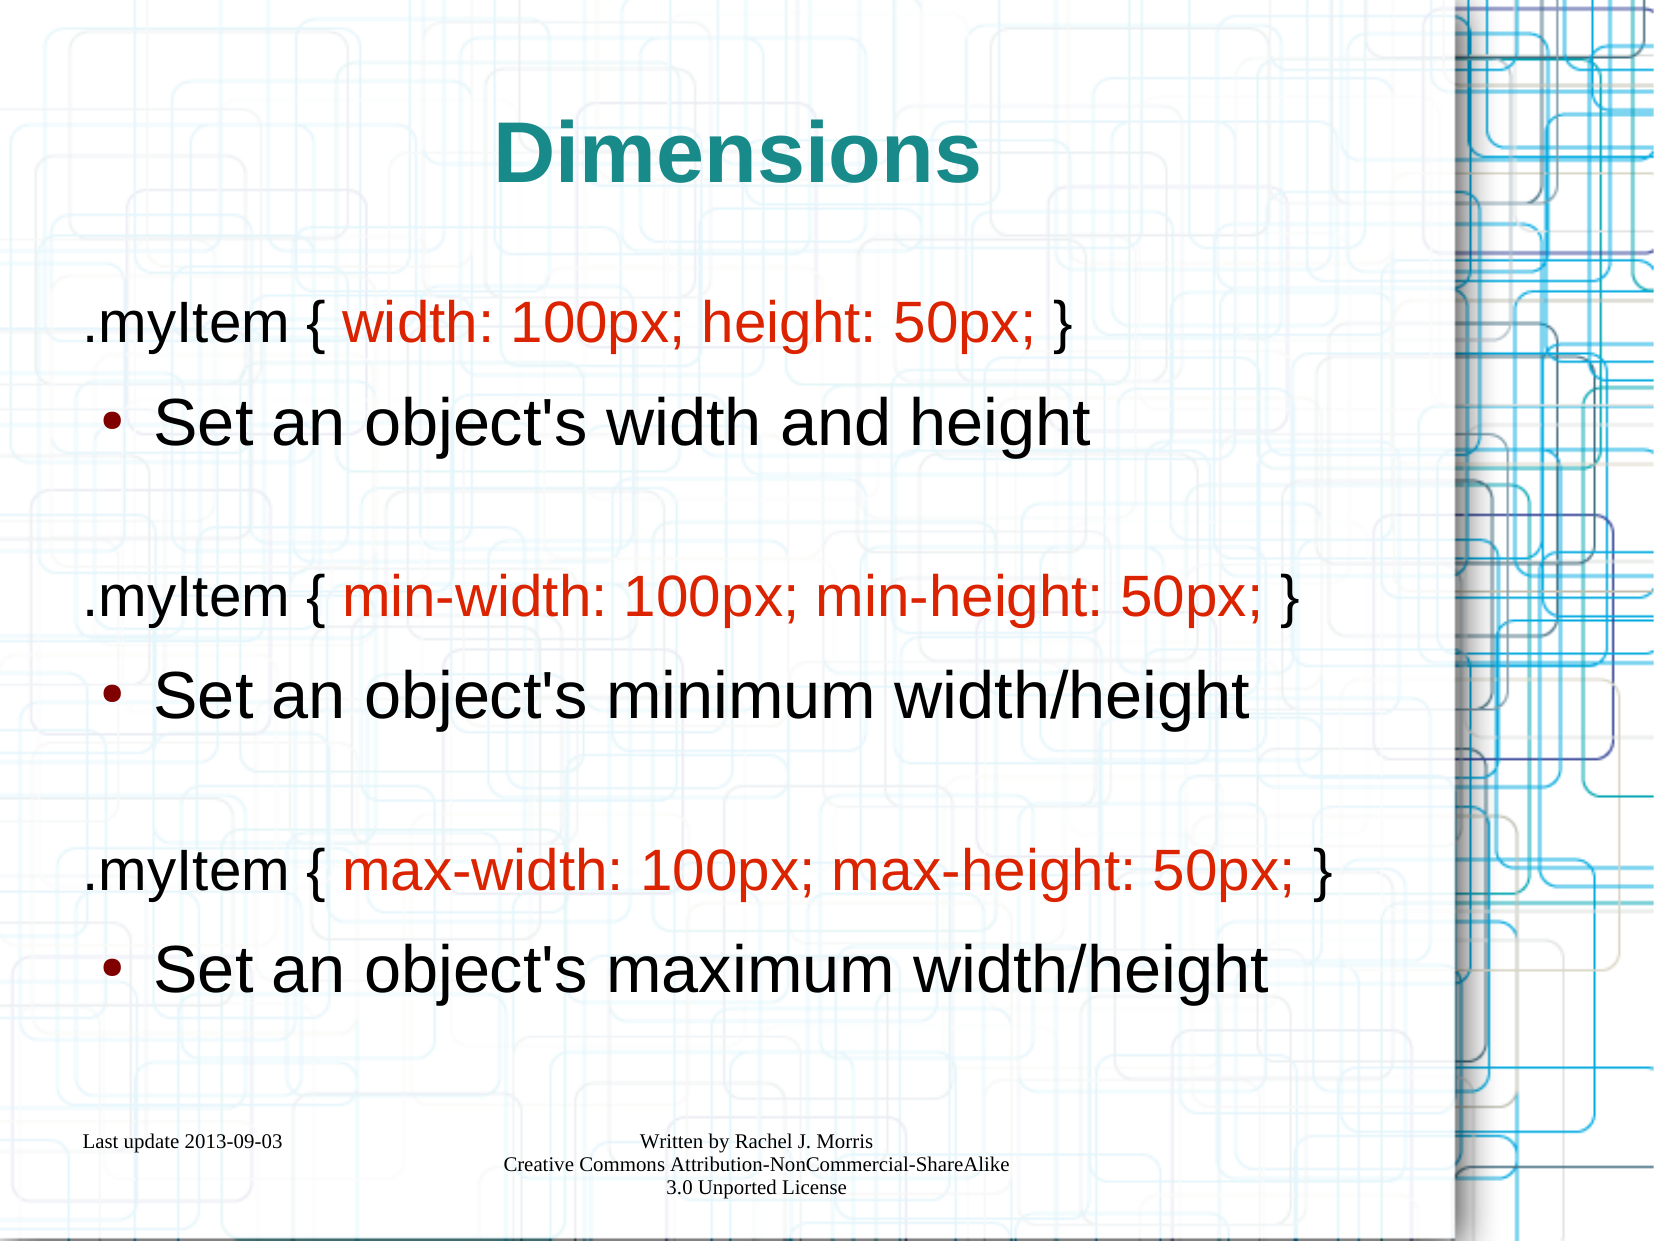

# Dimensions
.myItem { width: 100px; height: 50px; }
Set an object's width and height
.myItem { min-width: 100px; min-height: 50px; }
Set an object's minimum width/height
.myItem { max-width: 100px; max-height: 50px; }
Set an object's maximum width/height